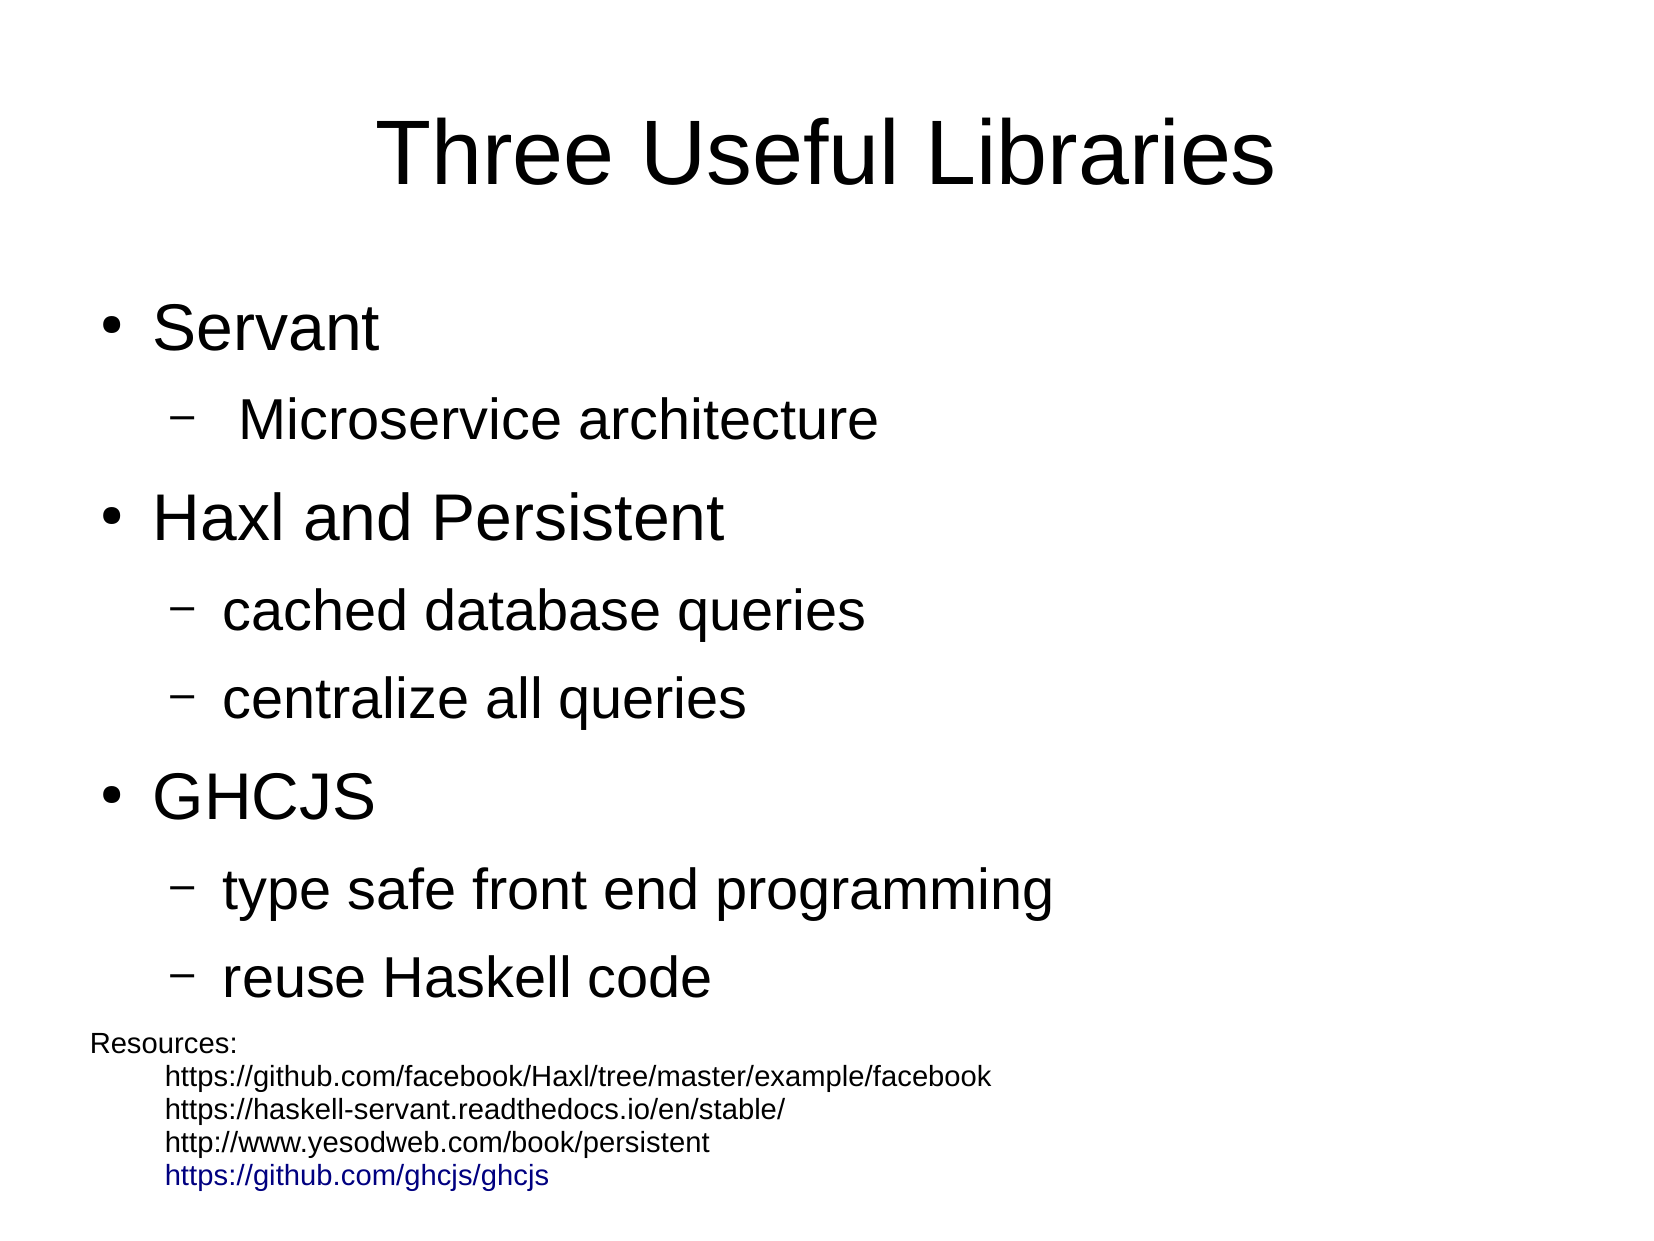

# Three Useful Libraries
Servant
 Microservice architecture
Haxl and Persistent
cached database queries
centralize all queries
GHCJS
type safe front end programming
reuse Haskell code
Resources:
	https://github.com/facebook/Haxl/tree/master/example/facebook
	https://haskell-servant.readthedocs.io/en/stable/
	http://www.yesodweb.com/book/persistent
	https://github.com/ghcjs/ghcjs